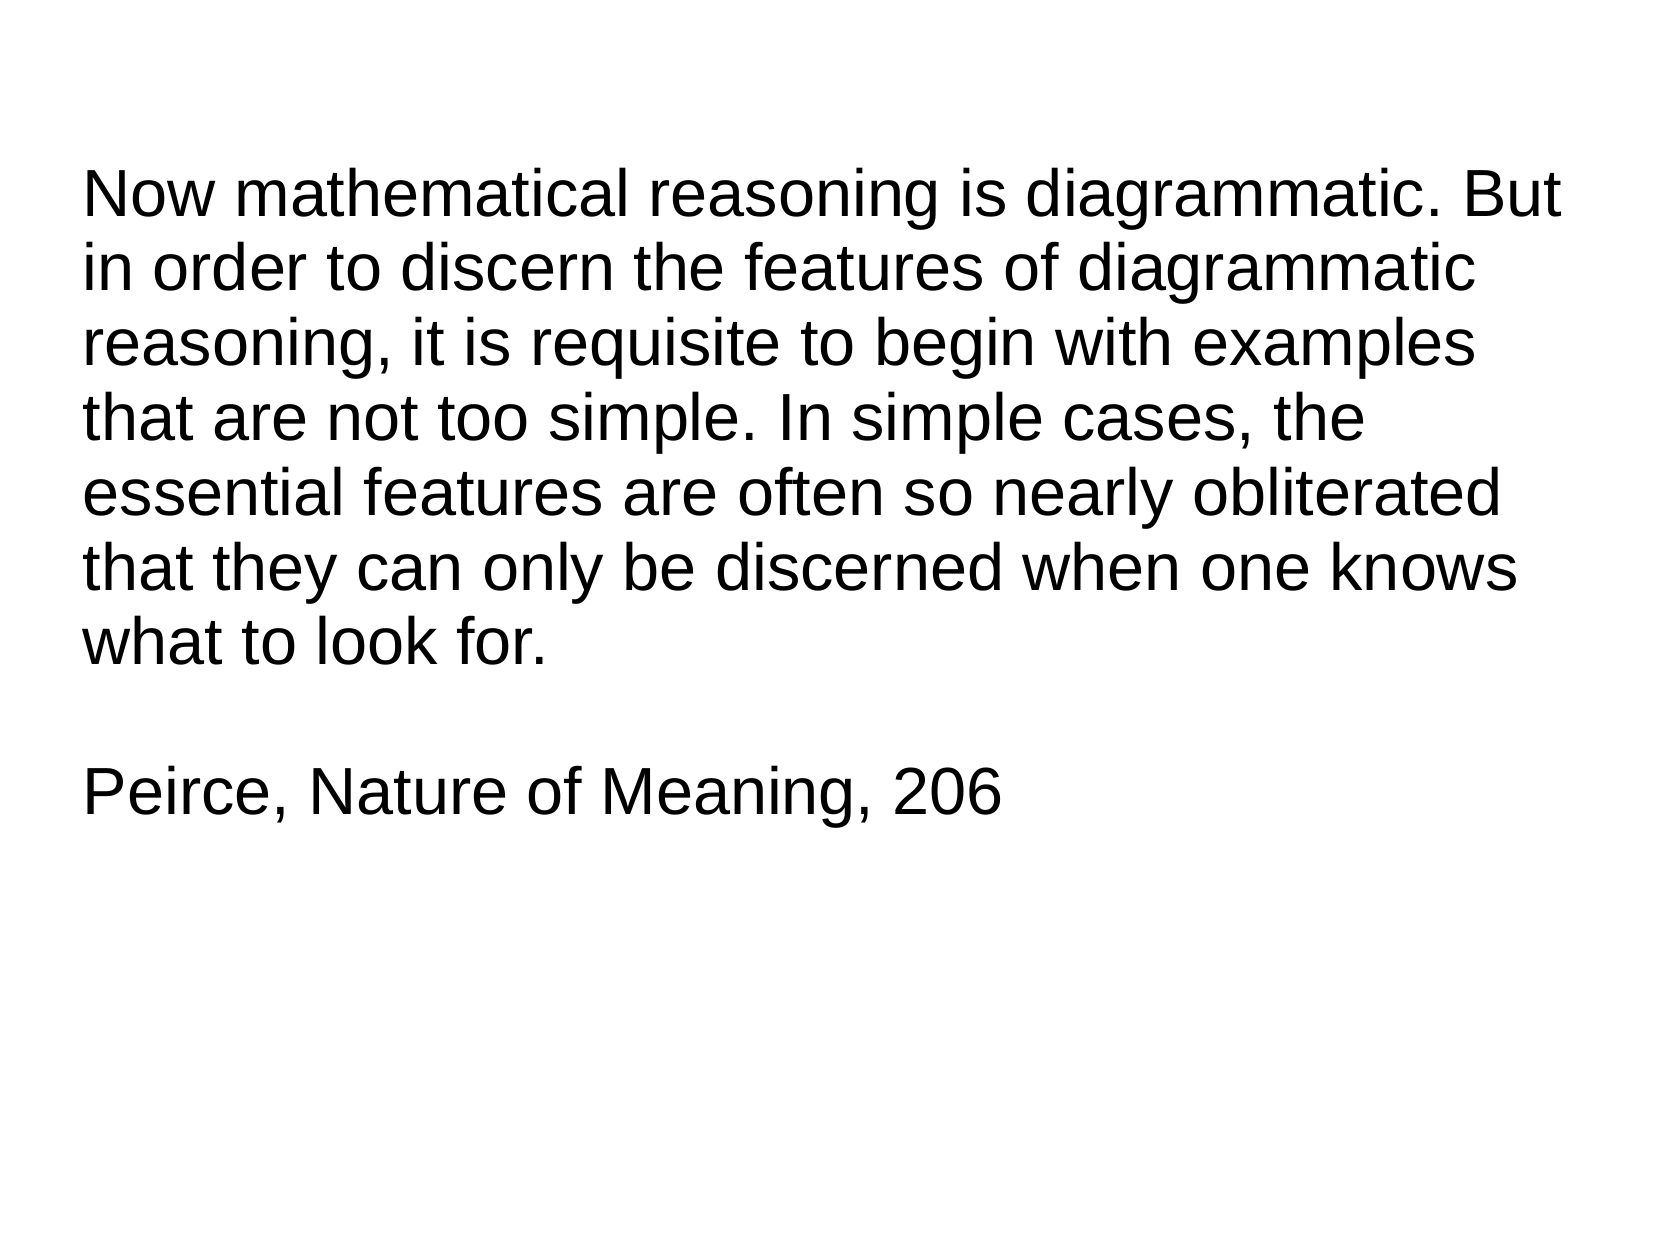

# Now mathematical reasoning is diagrammatic. But in order to discern the features of diagrammatic reasoning, it is requisite to begin with examples that are not too simple. In simple cases, the essential features are often so nearly obliterated that they can only be discerned when one knows what to look for.
Peirce, Nature of Meaning, 206